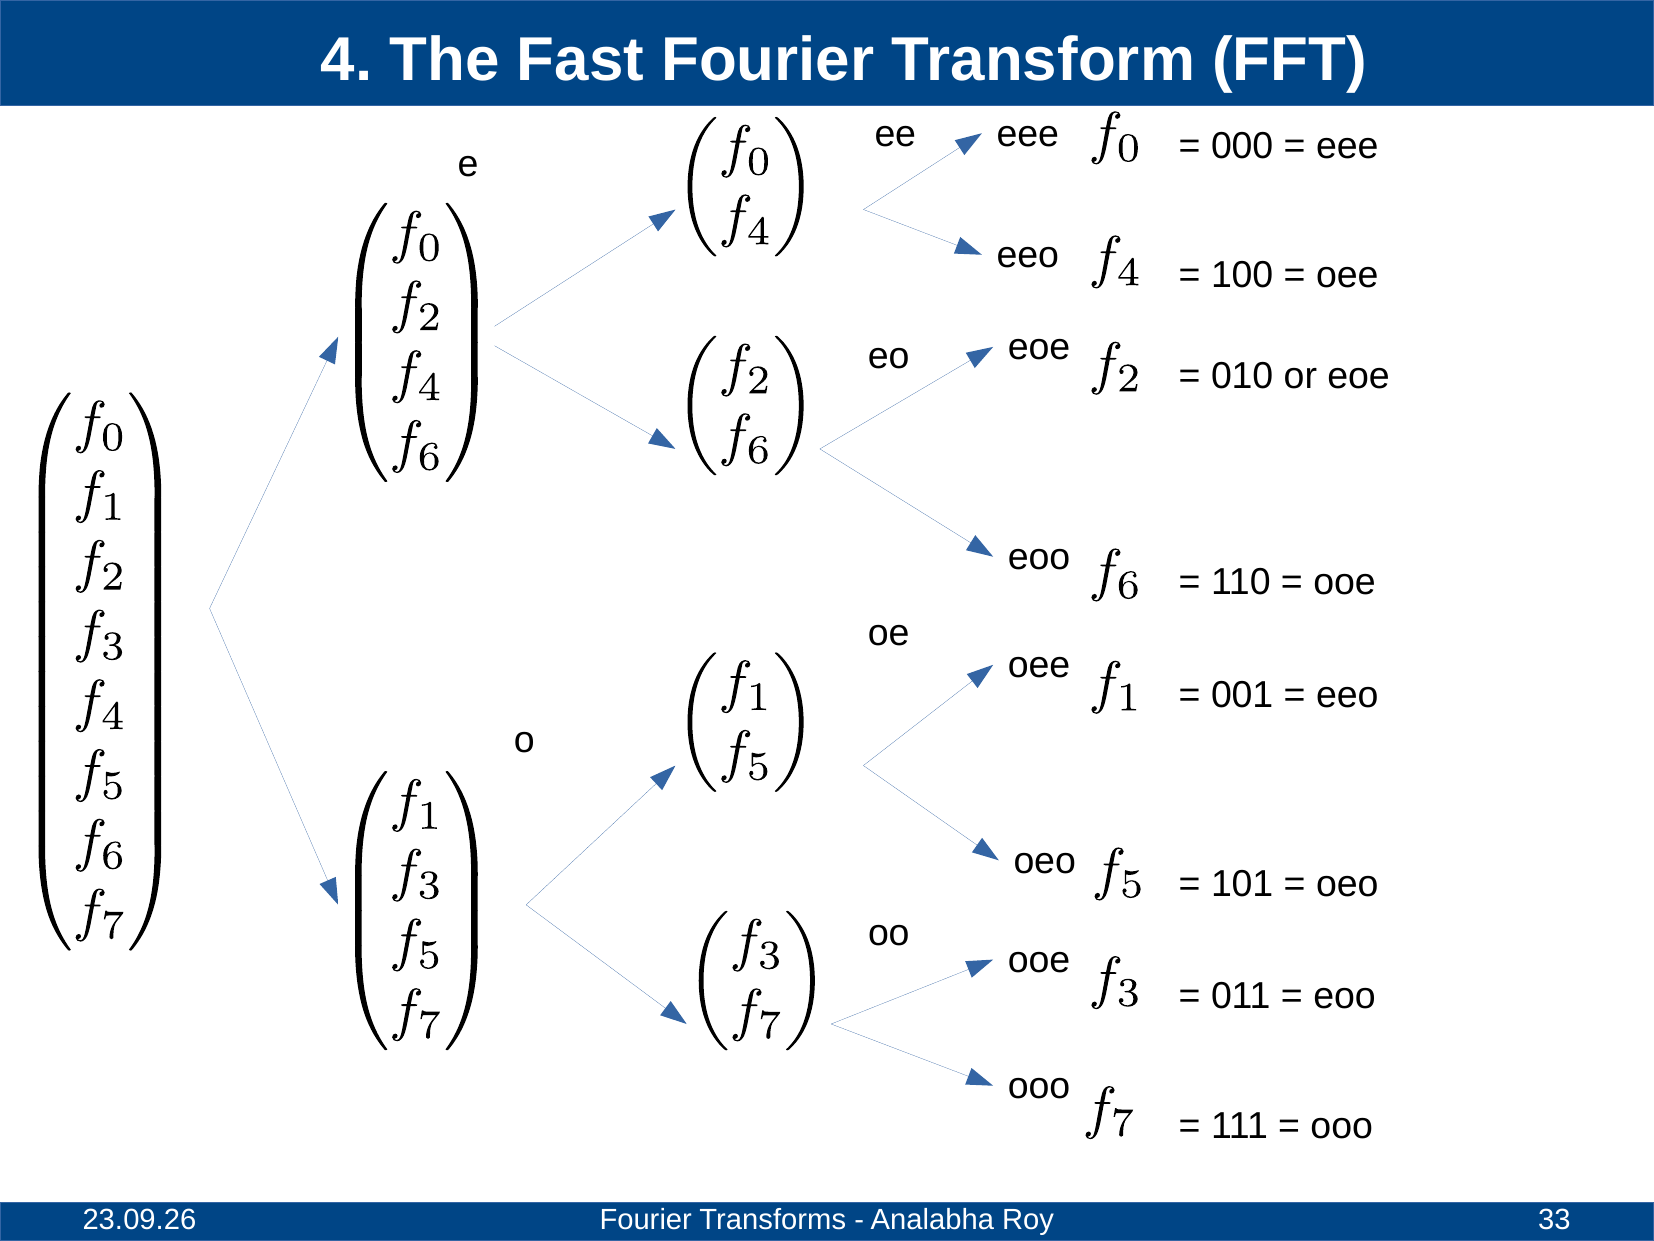

# 4. The Fast Fourier Transform (FFT)
eee
ee
 = 000 = eee
e
eeo
 = 100 = oee
eoe
eo
 = 010 or eoe
eoo
 = 110 = ooe
oe
oee
 = 001 = eeo
o
oeo
 = 101 = oeo
oo
ooe
 = 011 = eoo
ooo
 = 111 = ooo
Your name here (insert->page number)
33